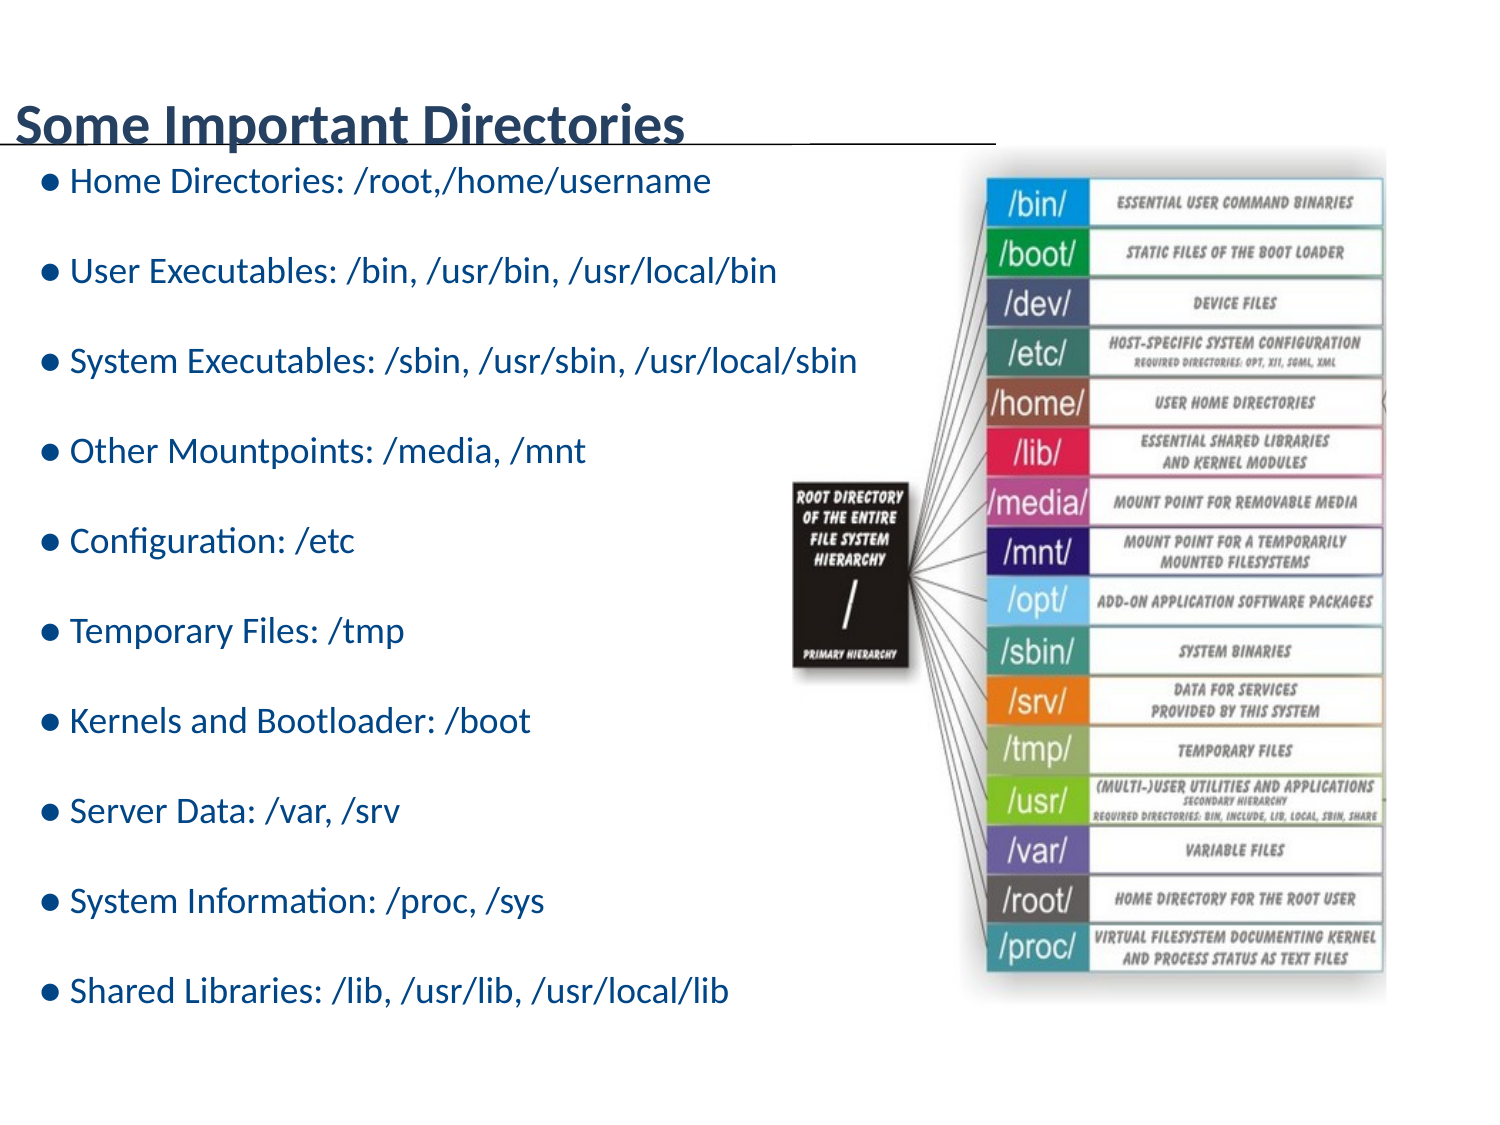

Some Important Directories
● Home Directories: /root,/home/username
● User Executables: /bin, /usr/bin, /usr/local/bin
● System Executables: /sbin, /usr/sbin, /usr/local/sbin
● Other Mountpoints: /media, /mnt
● Configuration: /etc
● Temporary Files: /tmp
● Kernels and Bootloader: /boot
● Server Data: /var, /srv
● System Information: /proc, /sys
● Shared Libraries: /lib, /usr/lib, /usr/local/lib